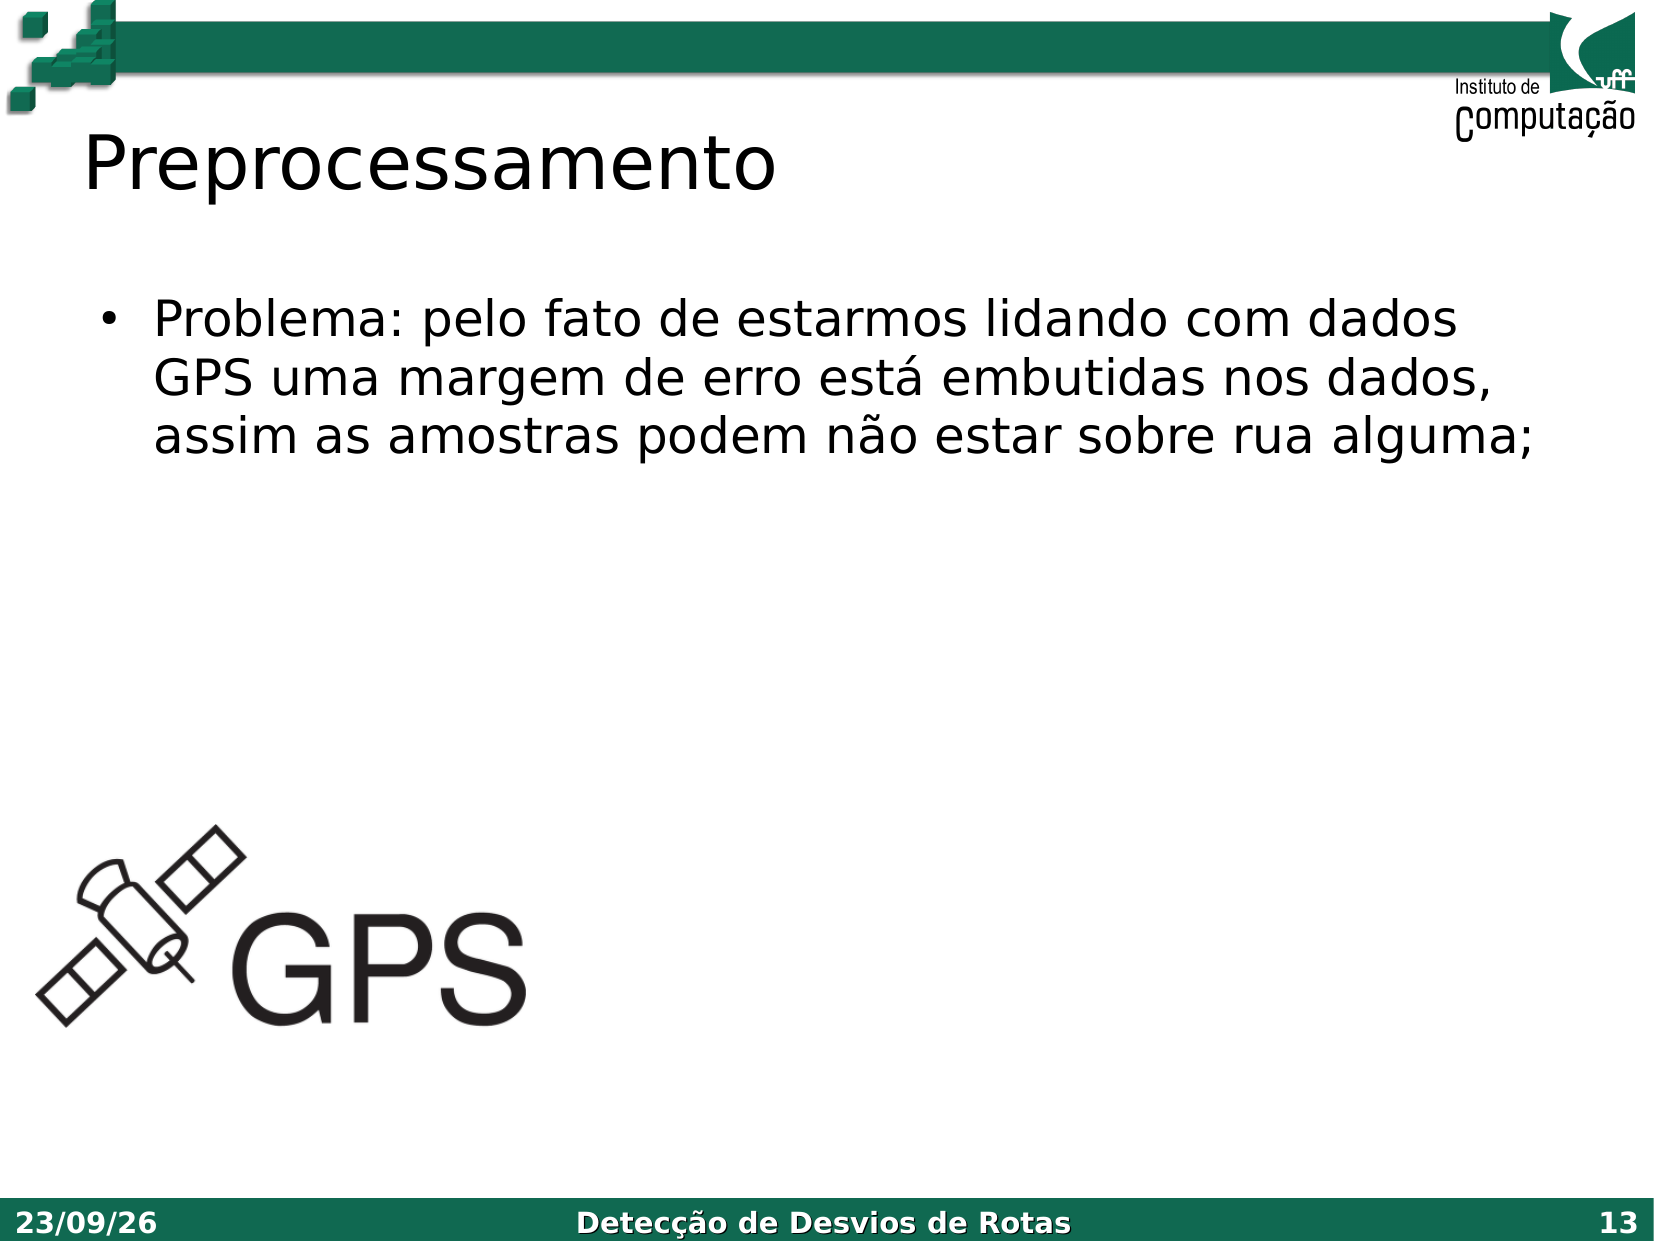

# Preprocessamento
Problema: pelo fato de estarmos lidando com dados GPS uma margem de erro está embutidas nos dados, assim as amostras podem não estar sobre rua alguma;